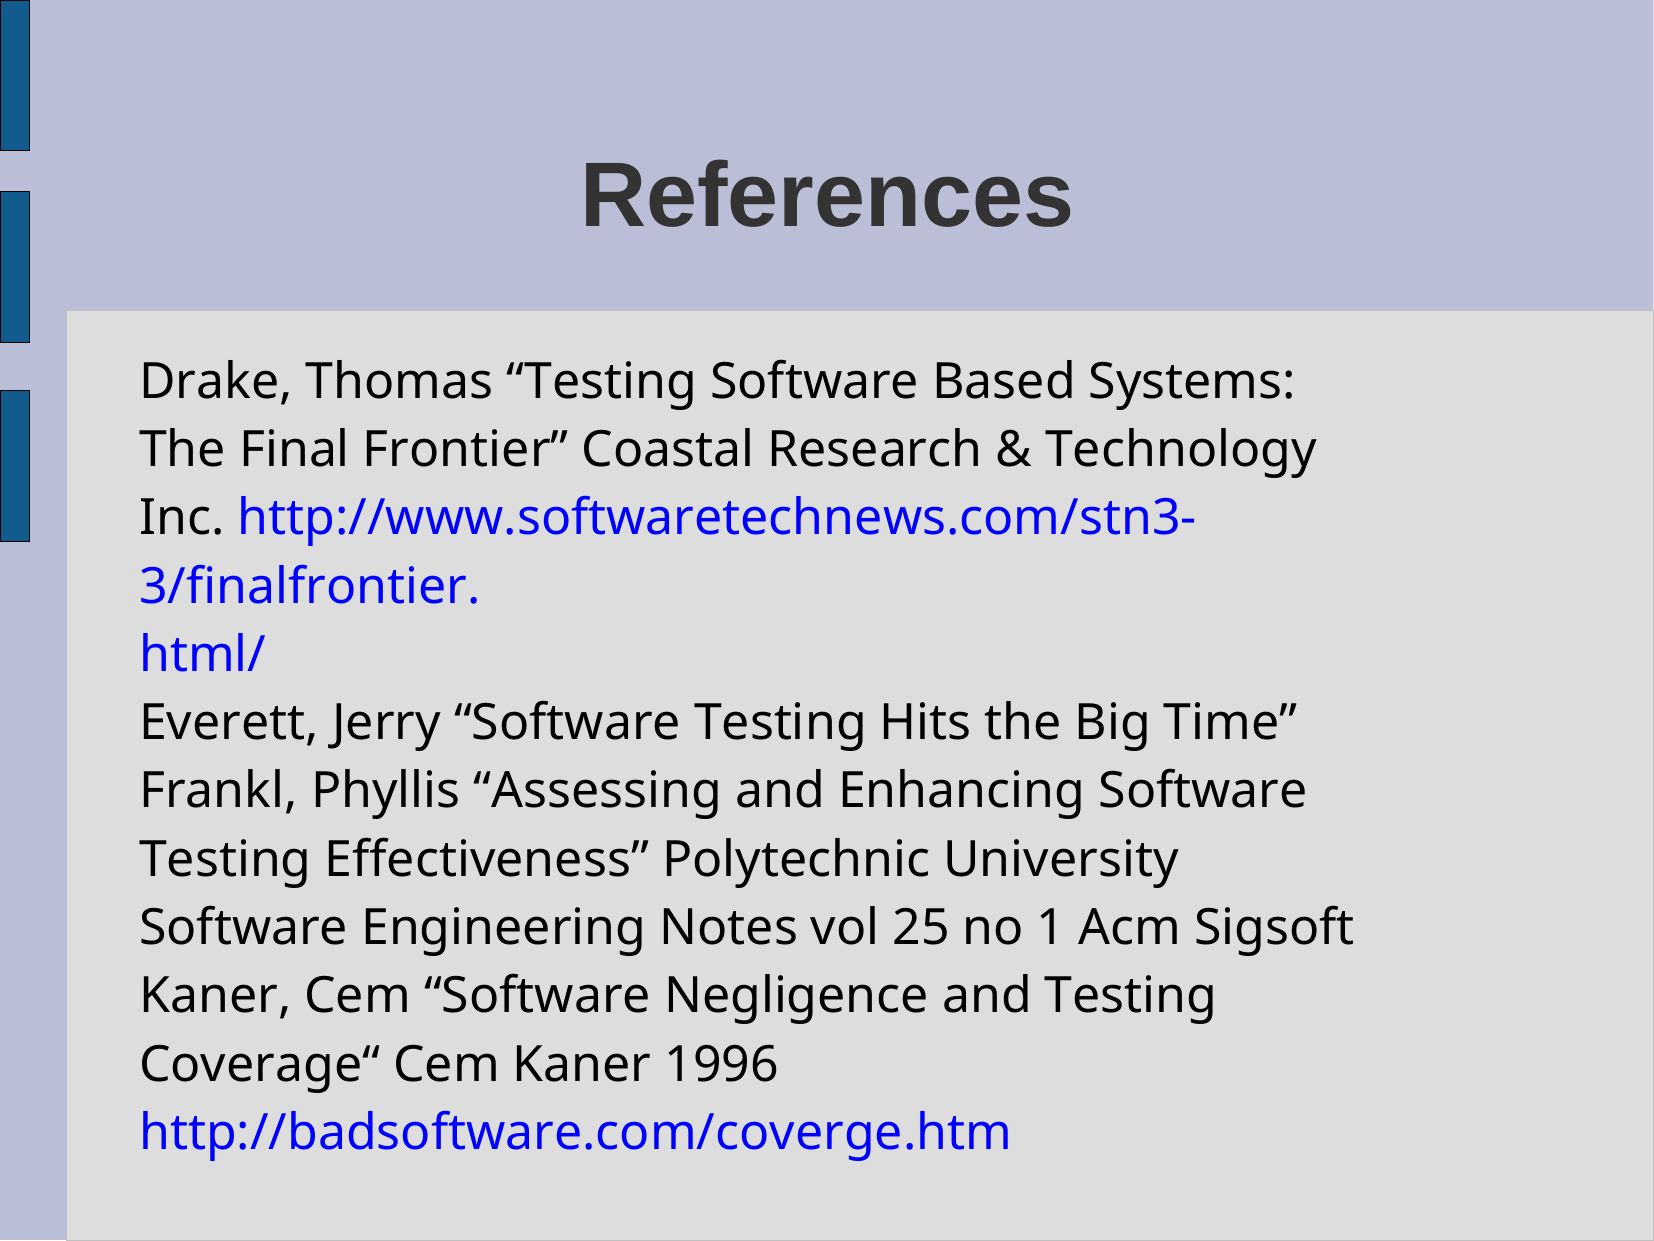

# References
Drake, Thomas “Testing Software Based Systems:
The Final Frontier” Coastal Research & Technology
Inc. http://www.softwaretechnews.com/stn3-
3/finalfrontier.
html/
Everett, Jerry “Software Testing Hits the Big Time”
Frankl, Phyllis “Assessing and Enhancing Software
Testing Effectiveness” Polytechnic University
Software Engineering Notes vol 25 no 1 Acm Sigsoft
Kaner, Cem “Software Negligence and Testing
Coverage“ Cem Kaner 1996
http://badsoftware.com/coverge.htm